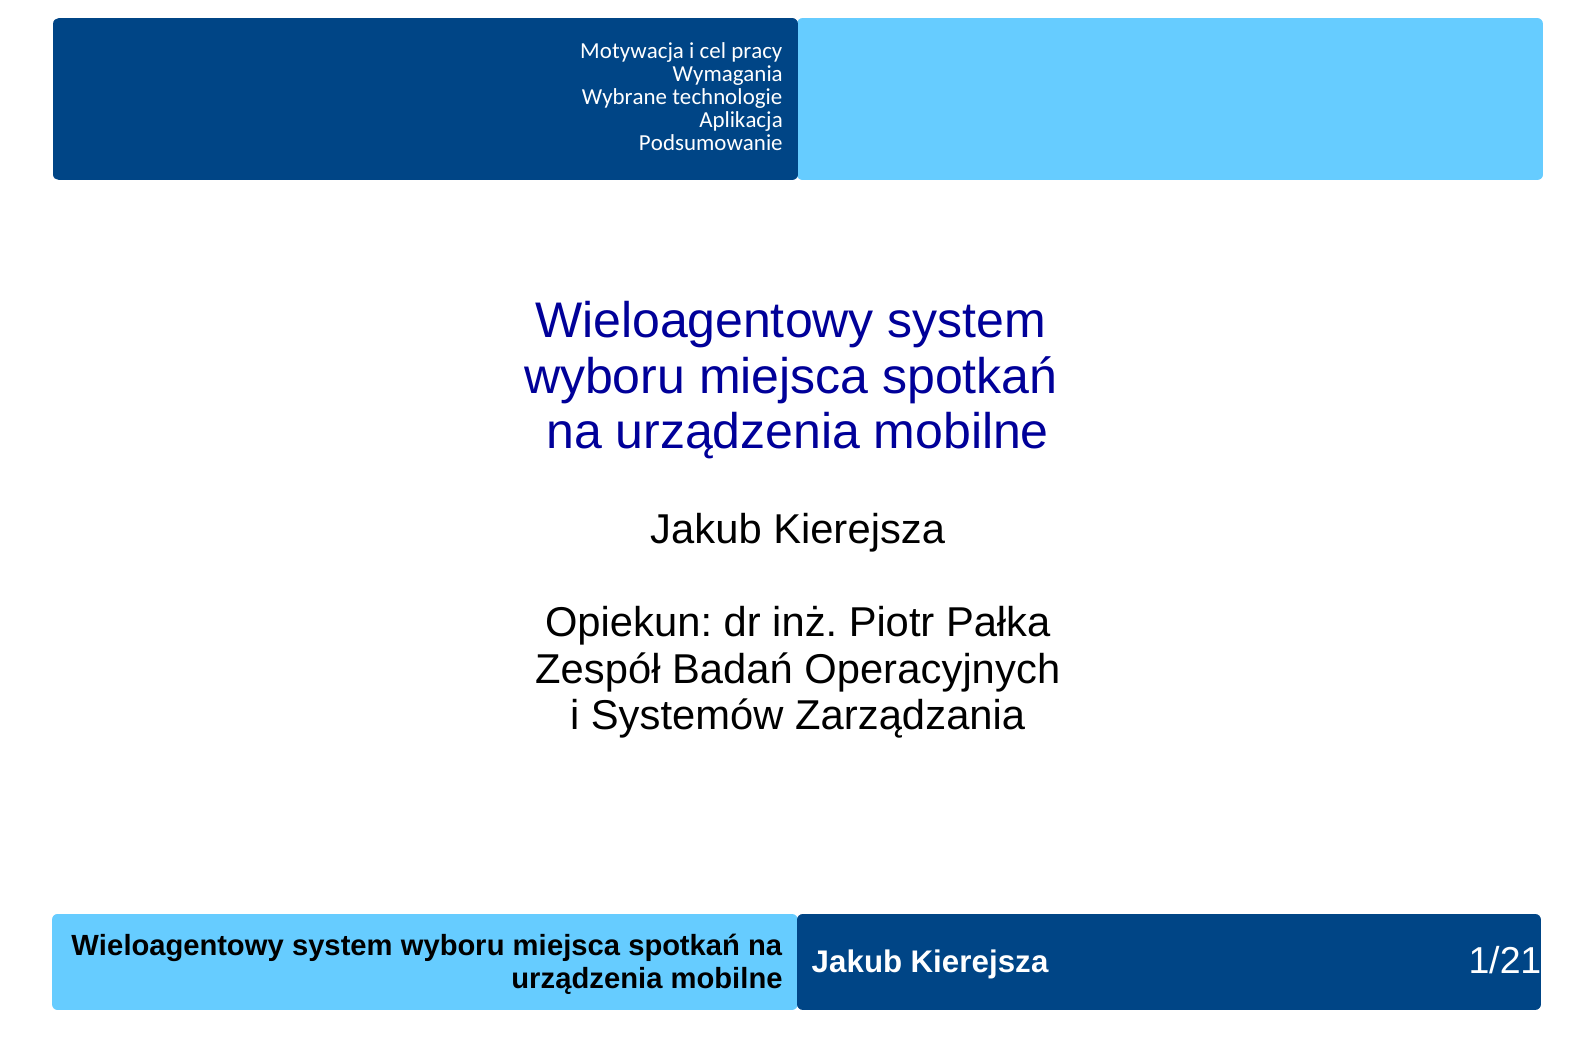

Motywacja i cel pracy
Wymagania
Wybrane technologie
Aplikacja
Podsumowanie
Wieloagentowy system
wyboru miejsca spotkań
na urządzenia mobilne
Jakub Kierejsza
Opiekun: dr inż. Piotr Pałka
Zespół Badań Operacyjnych
i Systemów Zarządzania
# Wieloagentowy system wyboru miejsca spotkań na urządzenia mobilne
Jakub Kierejsza